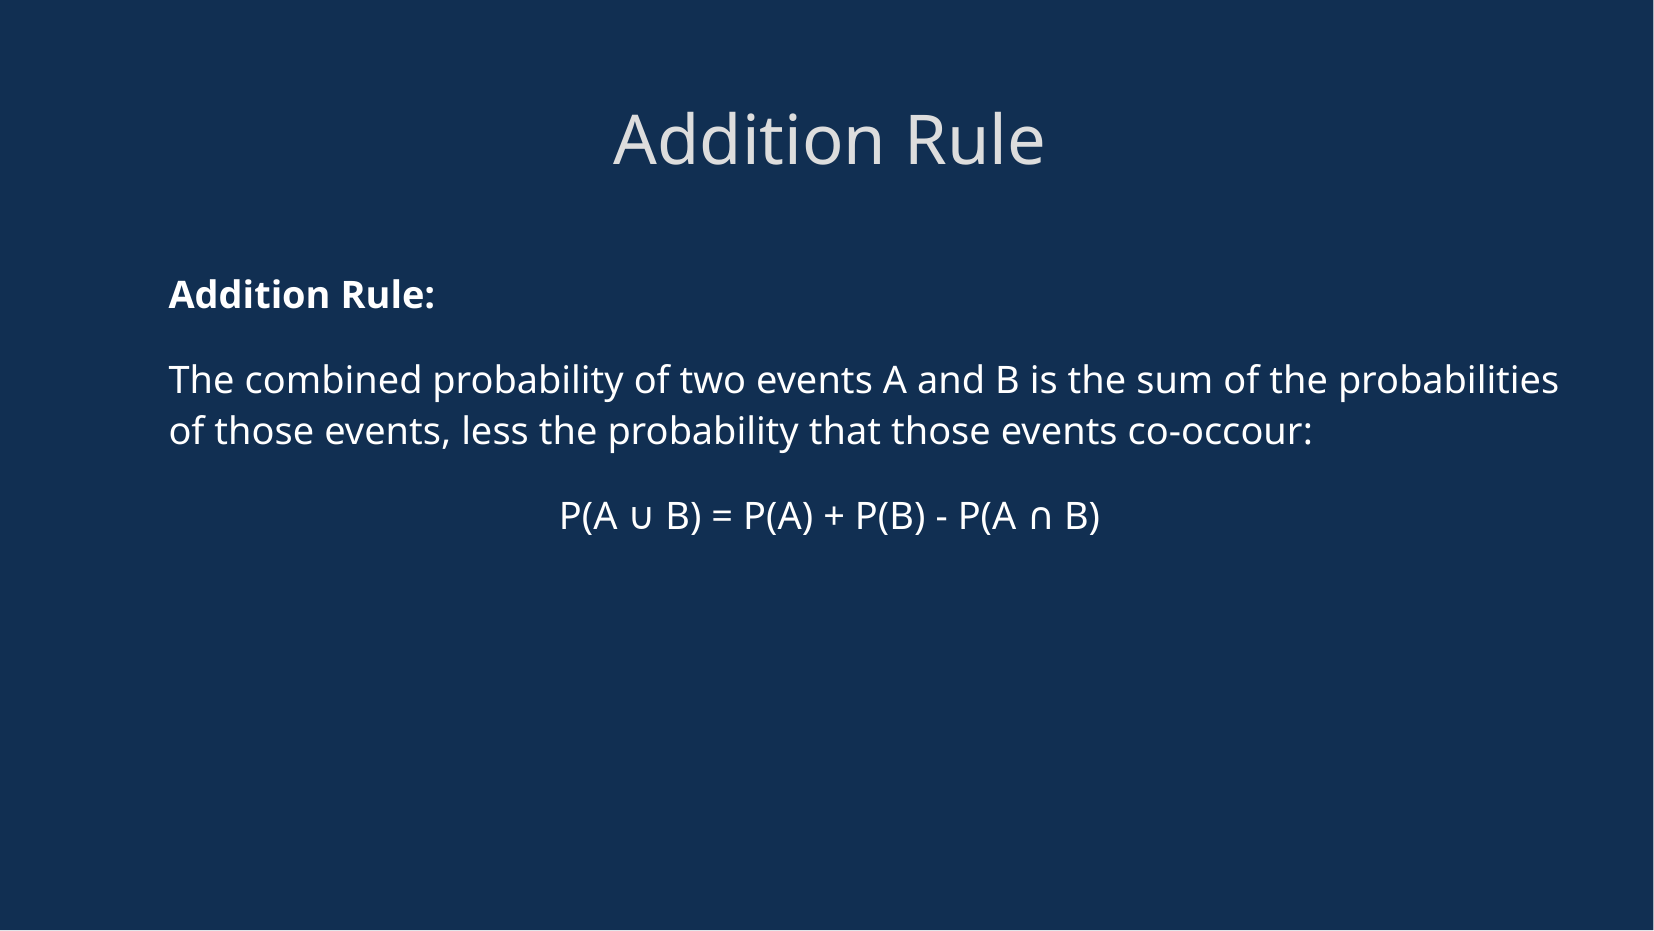

# Addition Rule
Addition Rule:
The combined probability of two events A and B is the sum of the probabilities of those events, less the probability that those events co-occour:
P(A ∪ B) = P(A) + P(B) - P(A ∩ B)